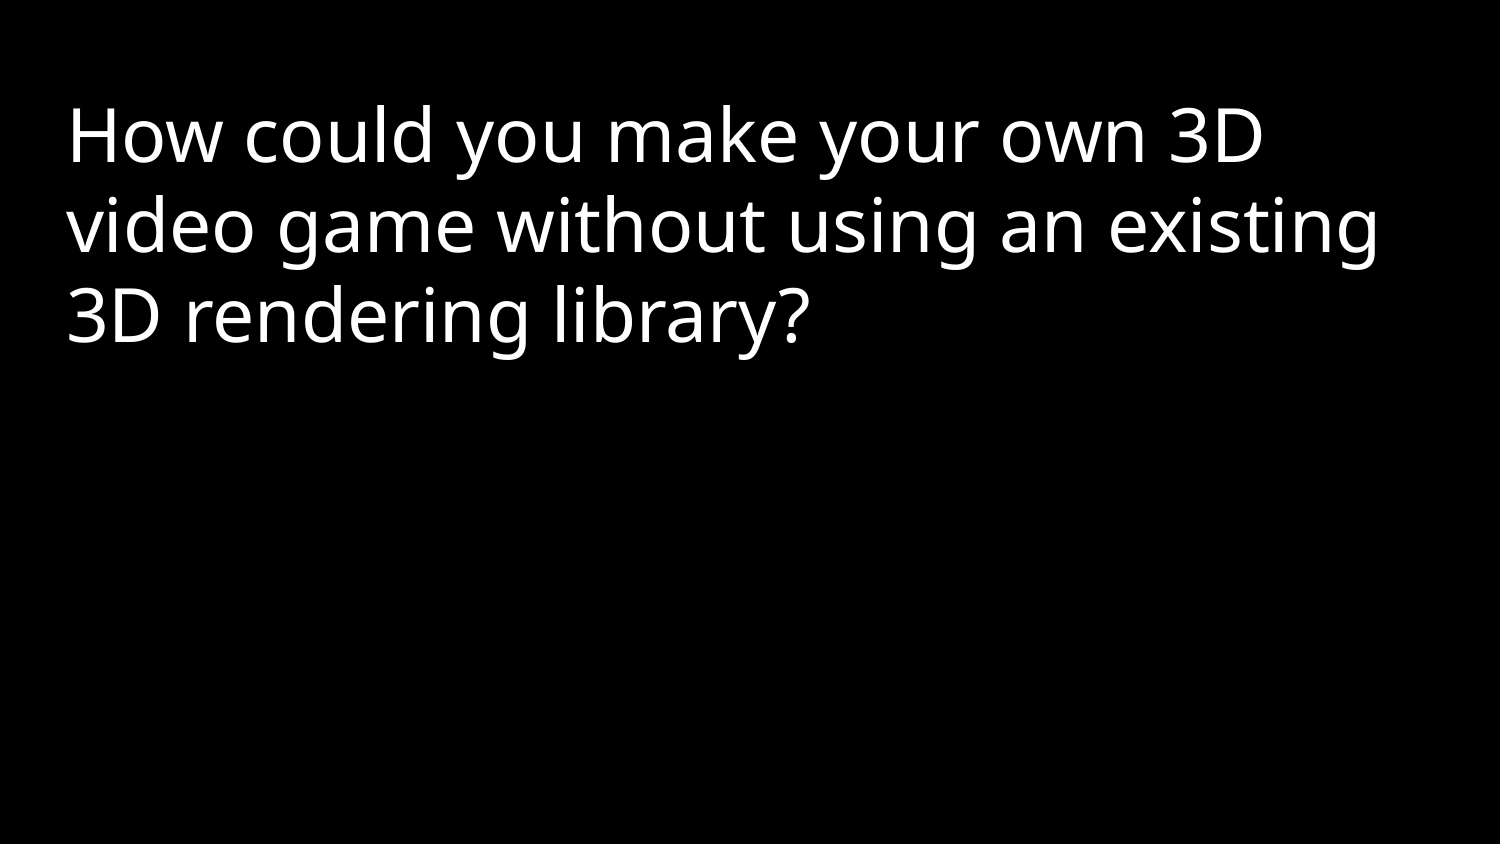

# How could you make your own 3D video game without using an existing 3D rendering library?